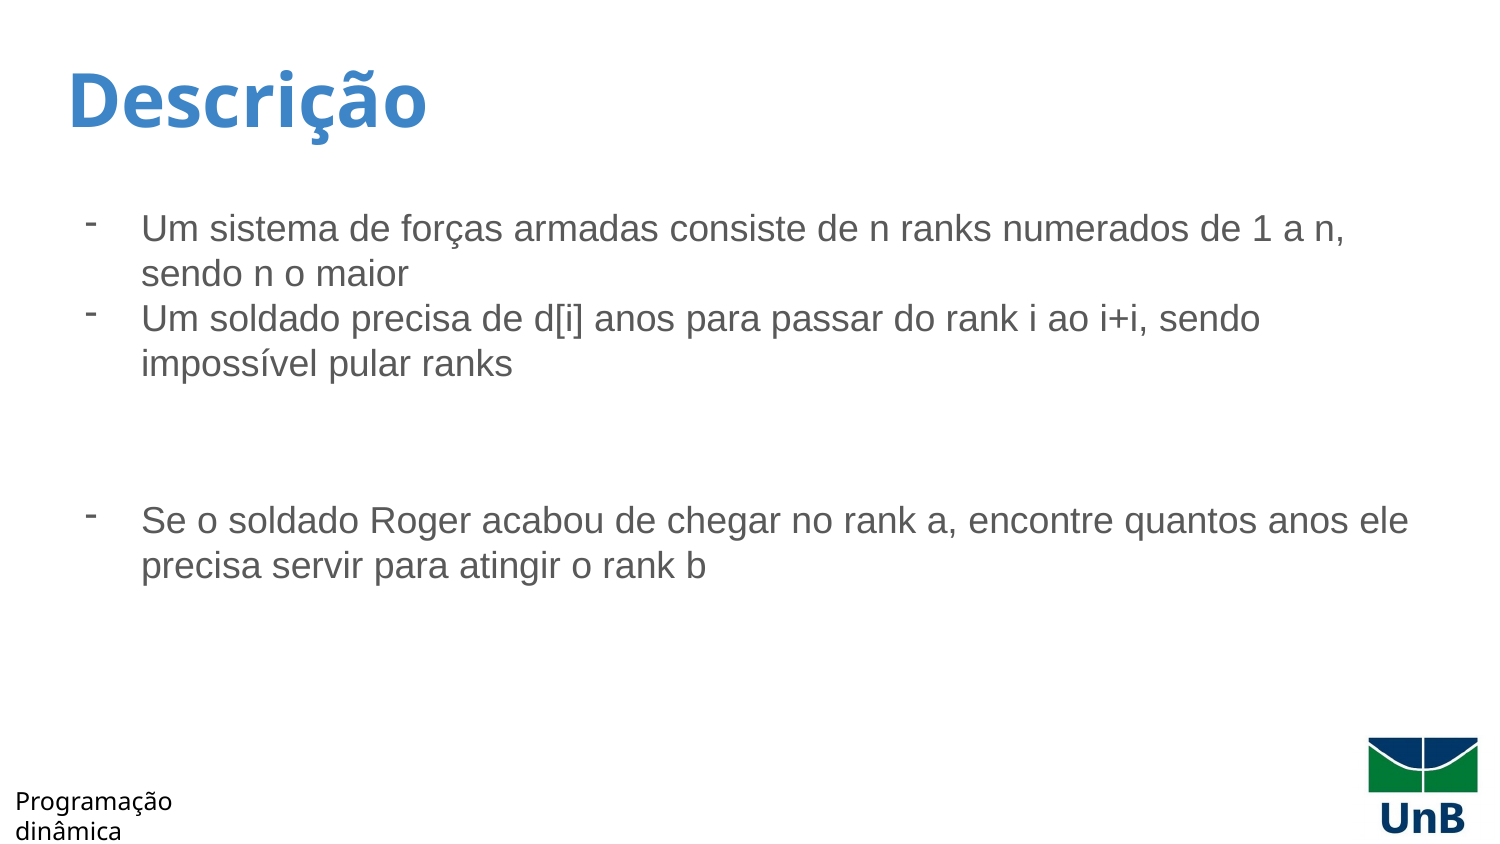

# Descrição
Um sistema de forças armadas consiste de n ranks numerados de 1 a n, sendo n o maior
Um soldado precisa de d[i] anos para passar do rank i ao i+i, sendo impossível pular ranks
Se o soldado Roger acabou de chegar no rank a, encontre quantos anos ele precisa servir para atingir o rank b
Programação dinâmica